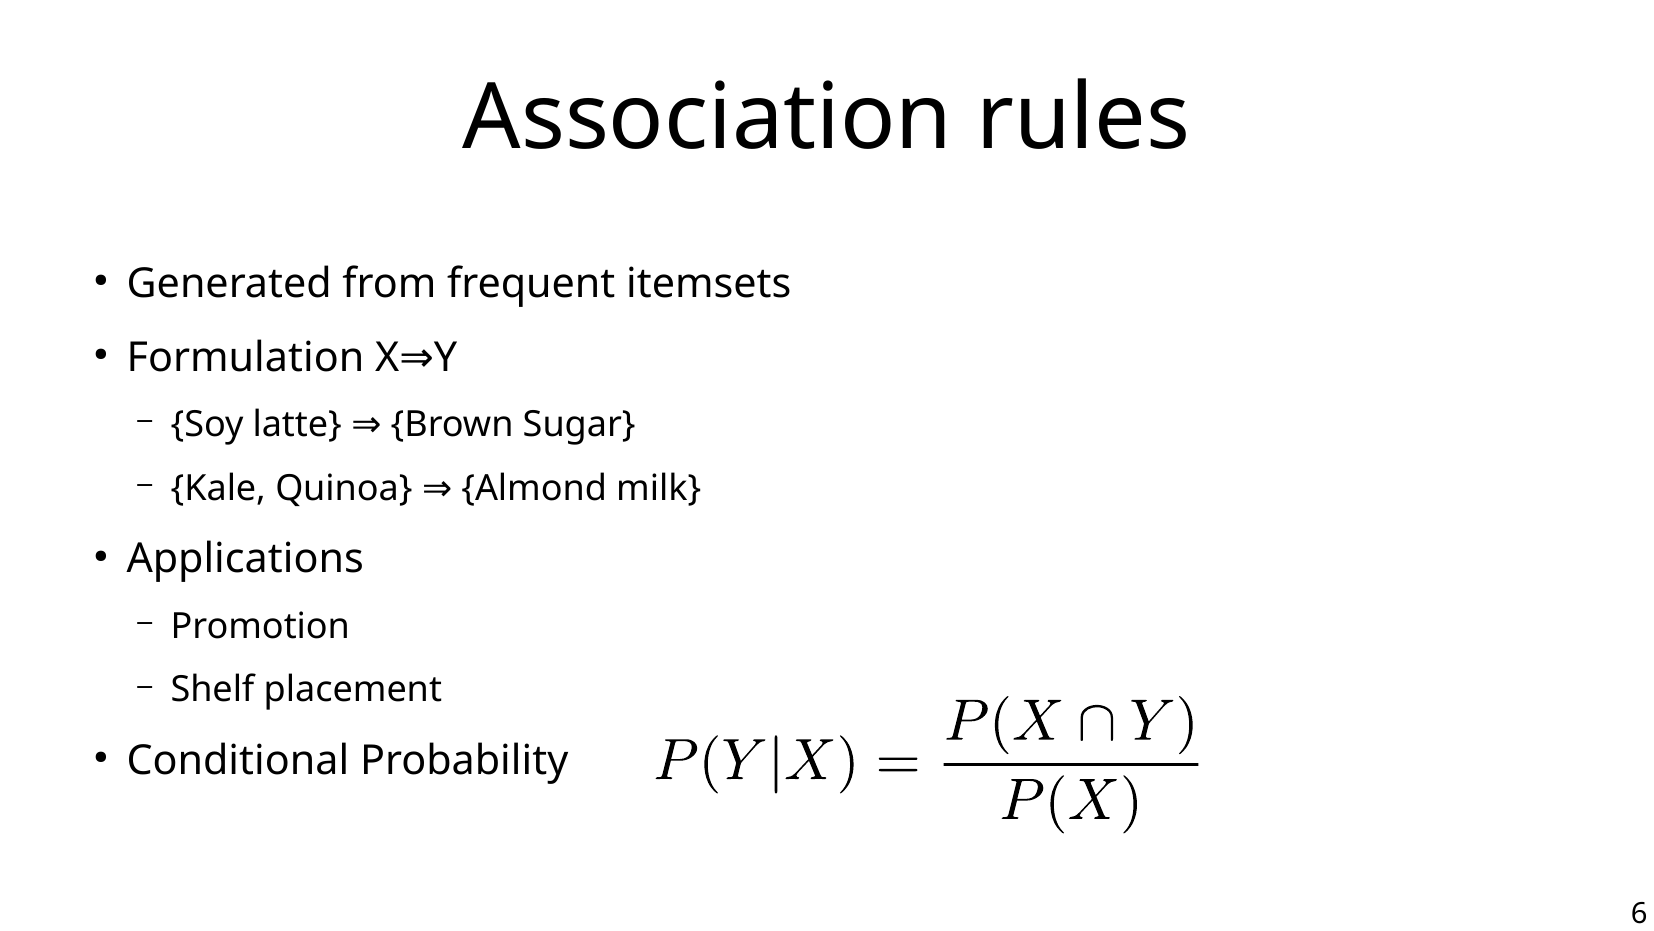

# Association rules
Generated from frequent itemsets
Formulation X⇒Y
{Soy latte} ⇒ {Brown Sugar}
{Kale, Quinoa} ⇒ {Almond milk}
Applications
Promotion
Shelf placement
Conditional Probability
6